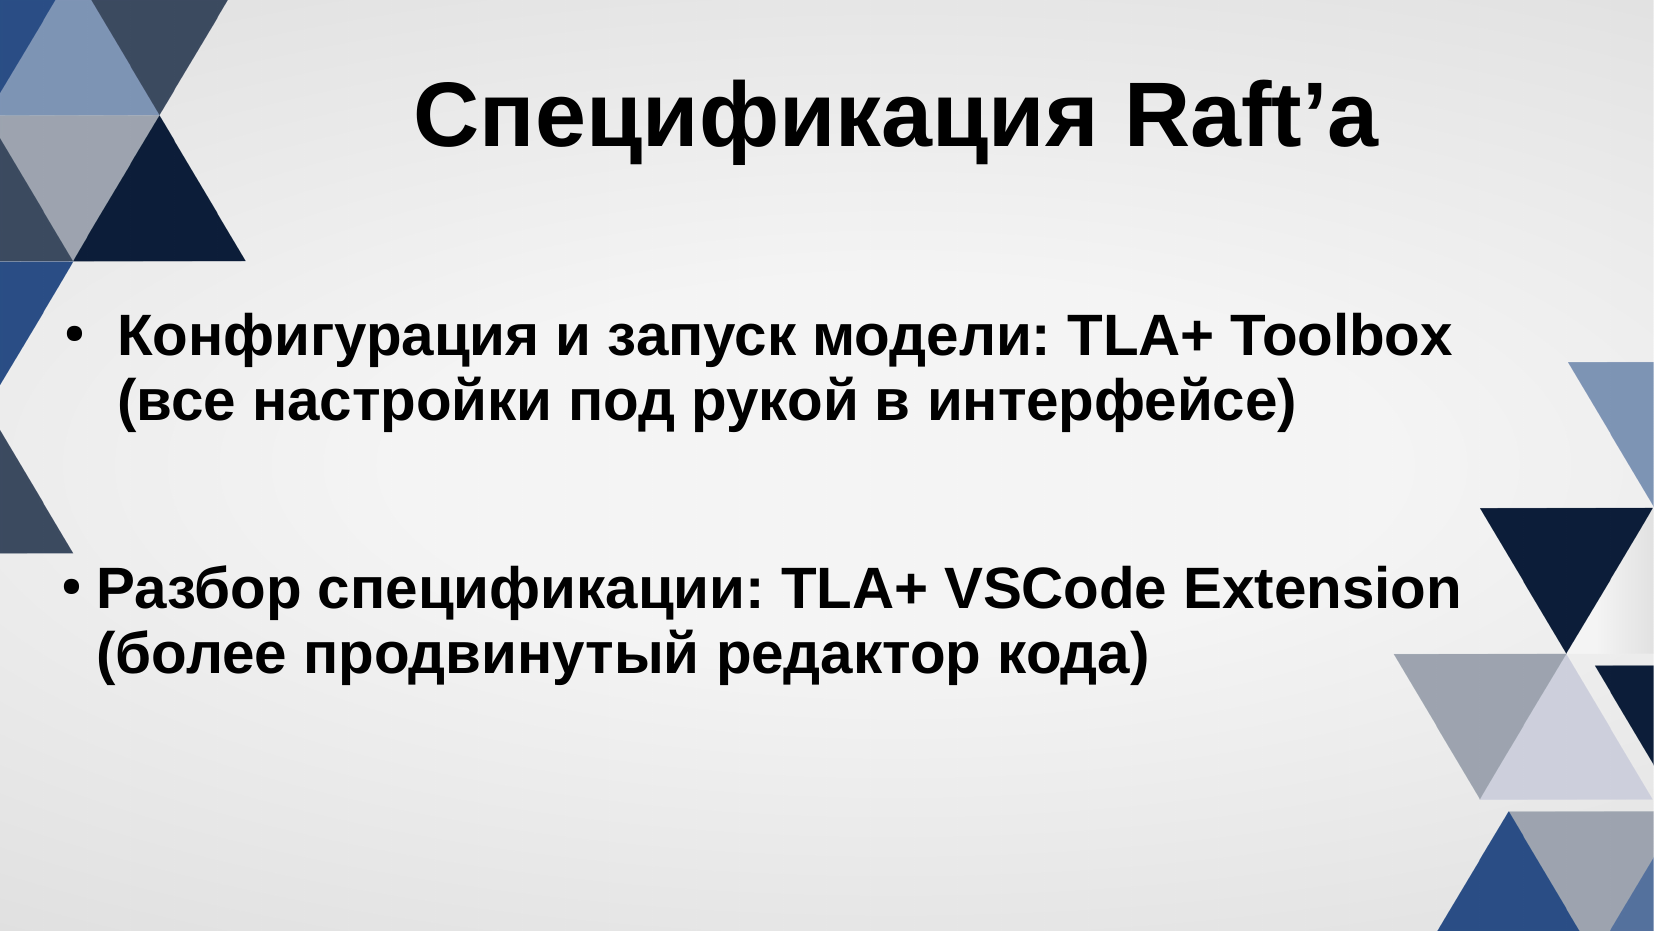

Спецификация Raft’а
# Конфигурация и запуск модели: TLA+ Toolbox (все настройки под рукой в интерфейсе)
Разбор спецификации: TLA+ VSCode Extension (более продвинутый редактор кода)